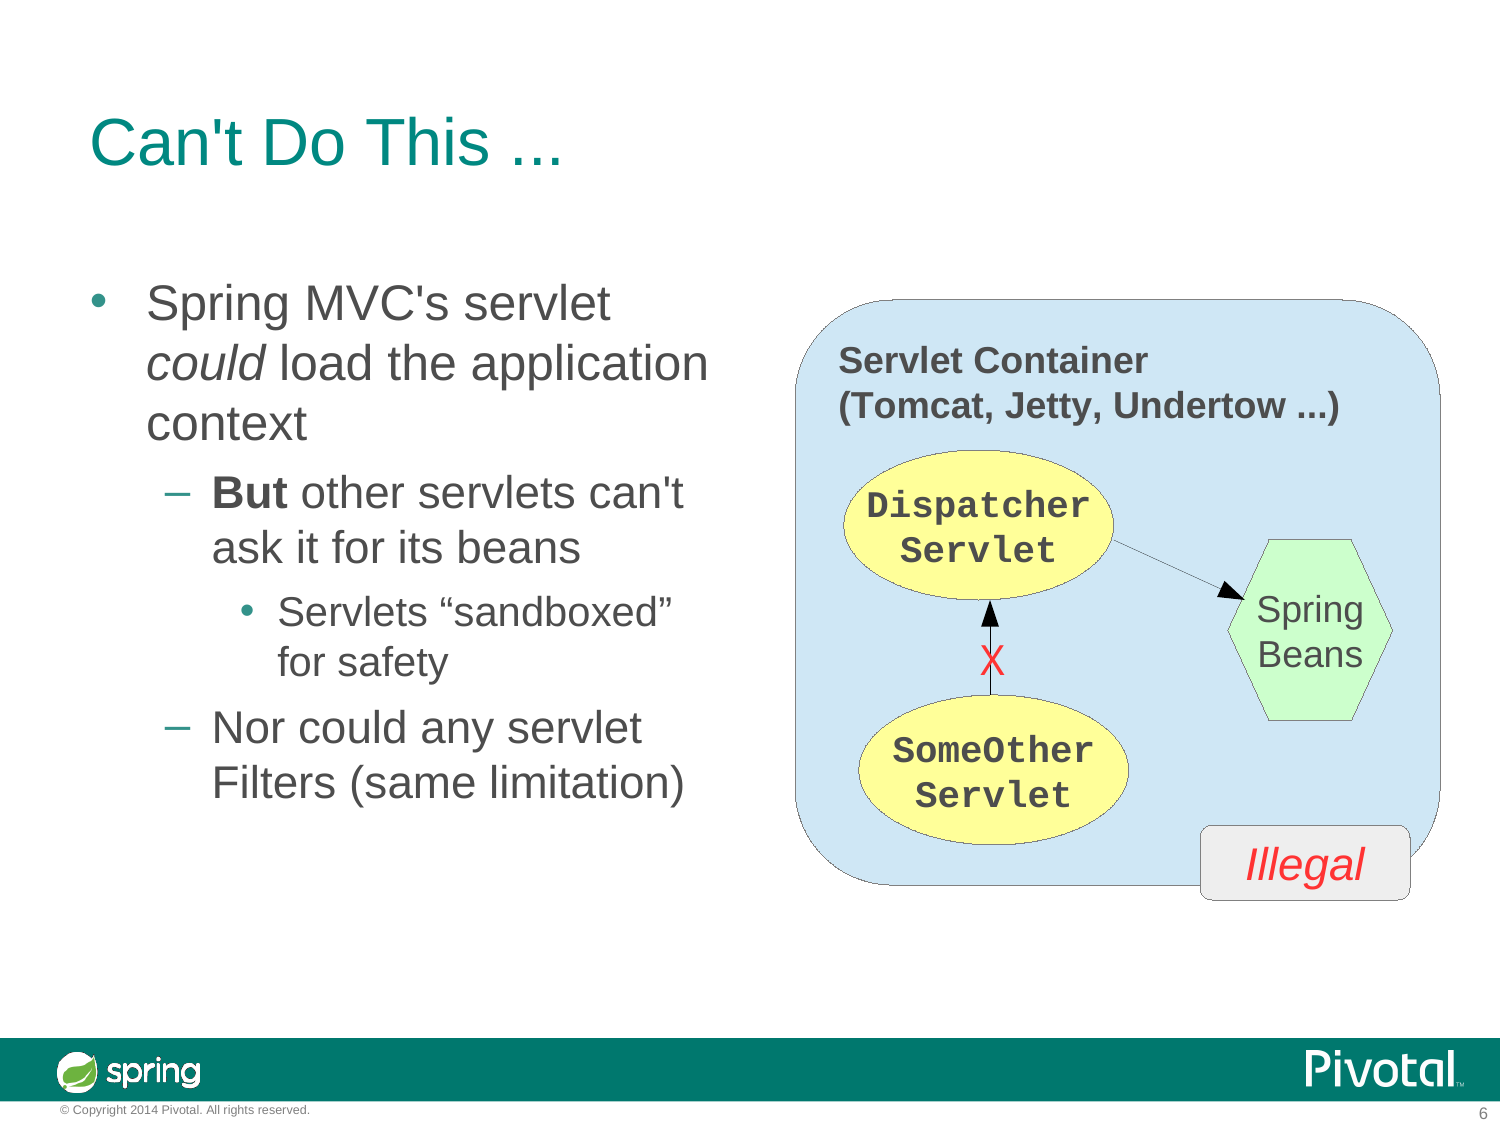

# Can't Do This ...
Spring MVC's servlet could load the application context
But other servlets can't ask it for its beans
Servlets “sandboxed” for safety
Nor could any servlet Filters (same limitation)
Servlet Container
(Tomcat, Jetty, Undertow ...)
Dispatcher
Servlet
Spring
Beans
X
SomeOther
Servlet
Illegal